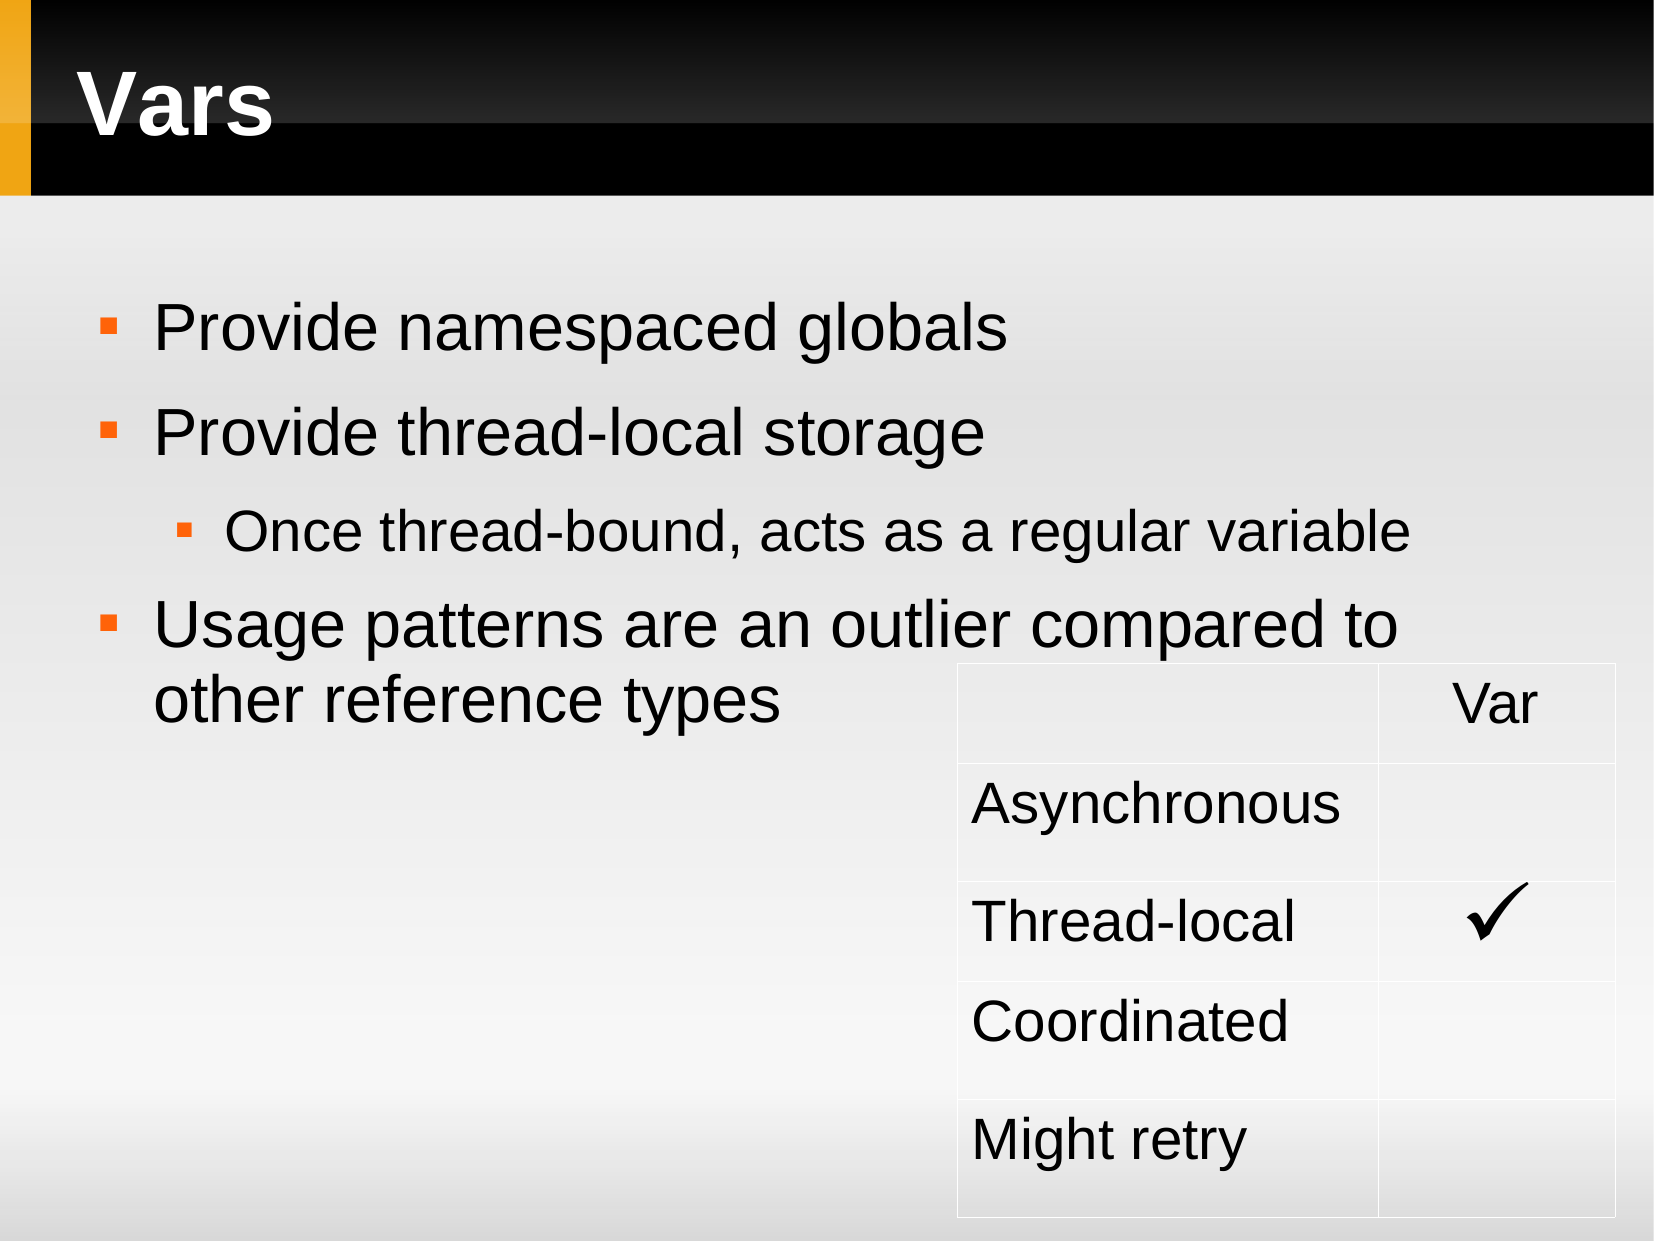

# Vars
Provide namespaced globals
Provide thread-local storage
Once thread-bound, acts as a regular variable
Usage patterns are an outlier compared to other reference types
| | Var |
| --- | --- |
| Asynchronous | |
| Thread-local |  |
| Coordinated | |
| Might retry | |